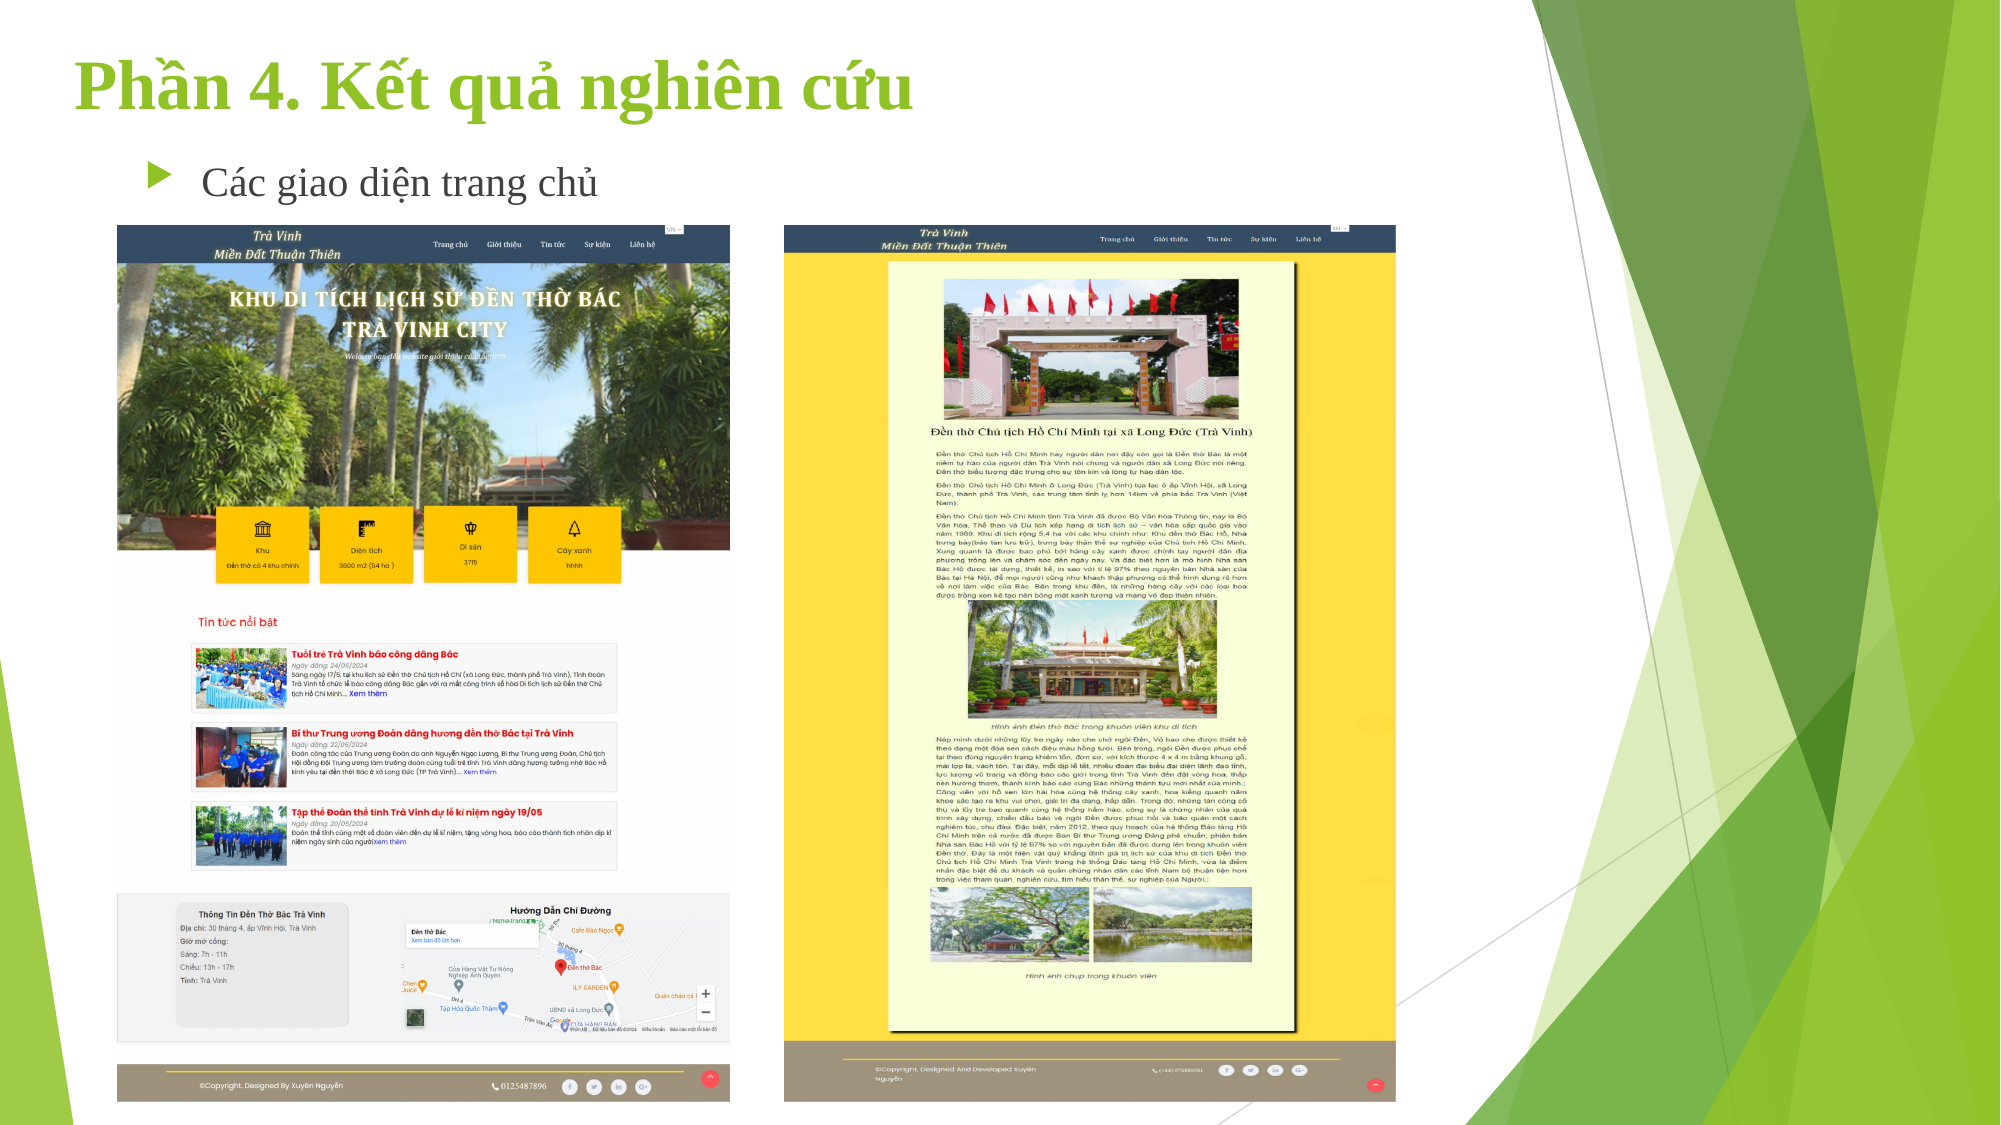

# Phần 4. Kết quả nghiên cứu
Các giao diện trang chủ